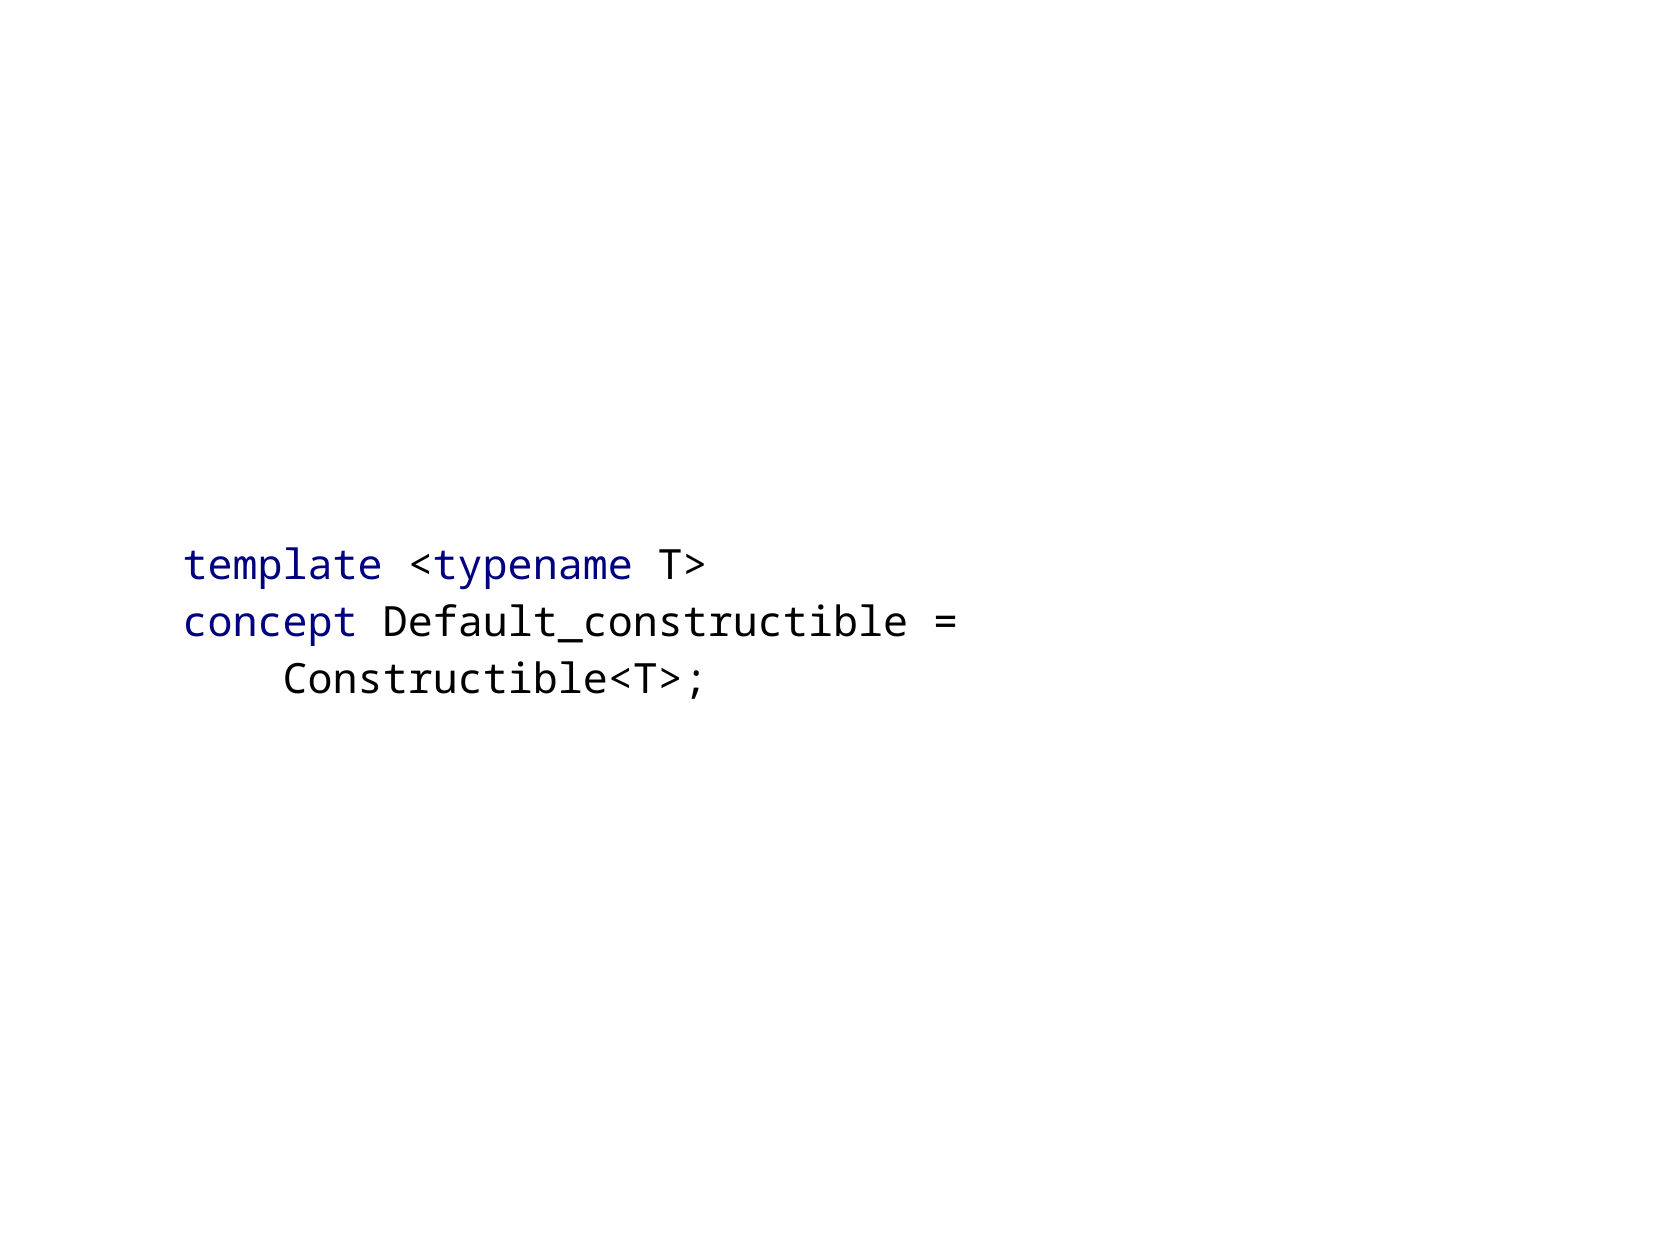

# template <typename T>
 concept Default_constructible =
 Constructible<T>;